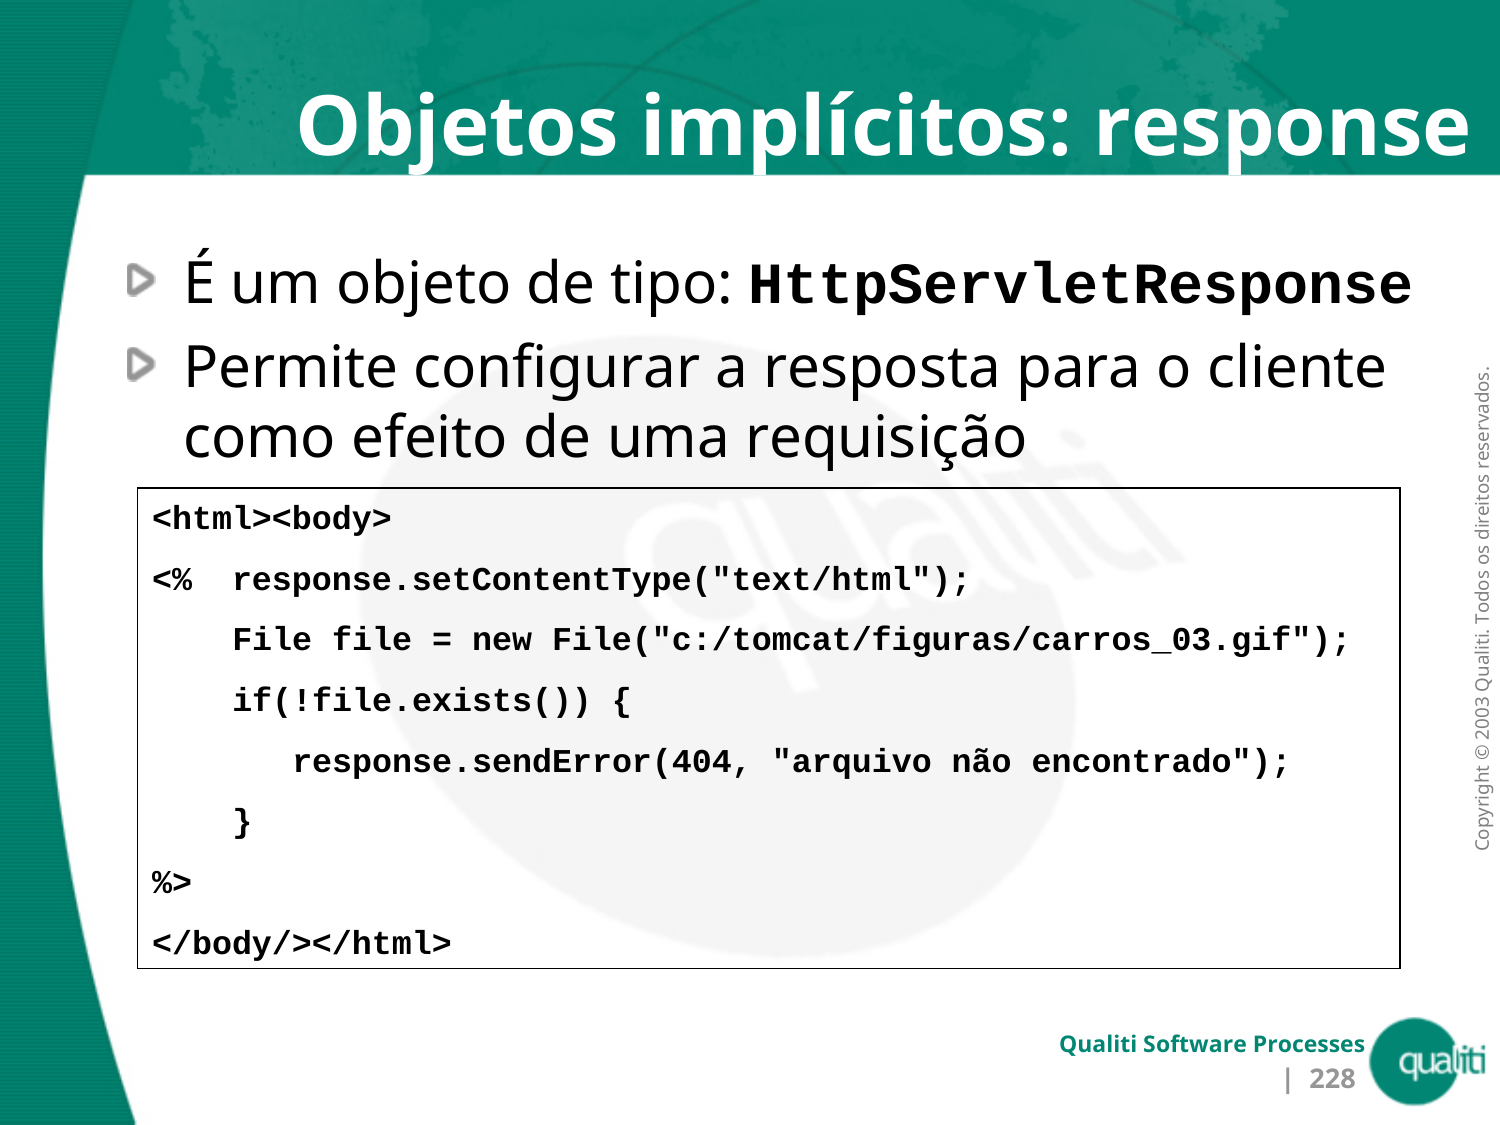

# Objetos implícitos: response
É um objeto de tipo: HttpServletResponse
Permite configurar a resposta para o cliente como efeito de uma requisição
<html><body>
<% response.setContentType("text/html");
 File file = new File("c:/tomcat/figuras/carros_03.gif");
 if(!file.exists()) {
 response.sendError(404, "arquivo não encontrado");
 }
%>
</body/></html>